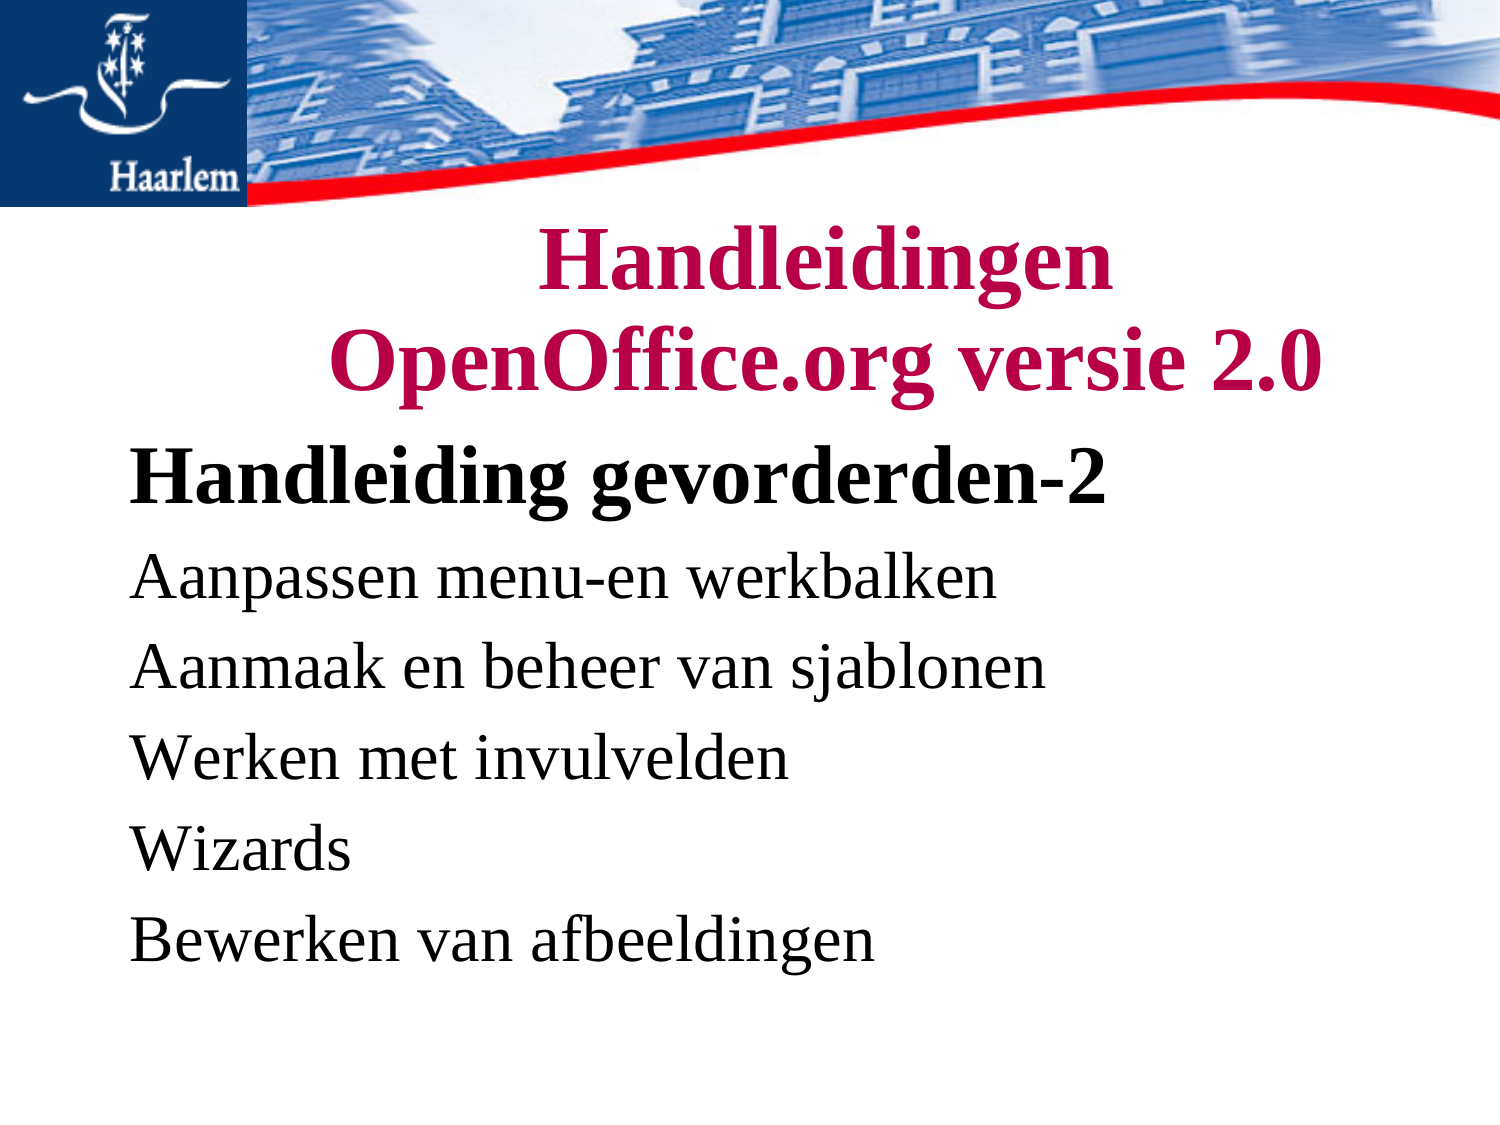

# Handleidingen OpenOffice.org versie 2.0
Handleiding gevorderden-2
Aanpassen menu-en werkbalken
Aanmaak en beheer van sjablonen
Werken met invulvelden
Wizards
Bewerken van afbeeldingen